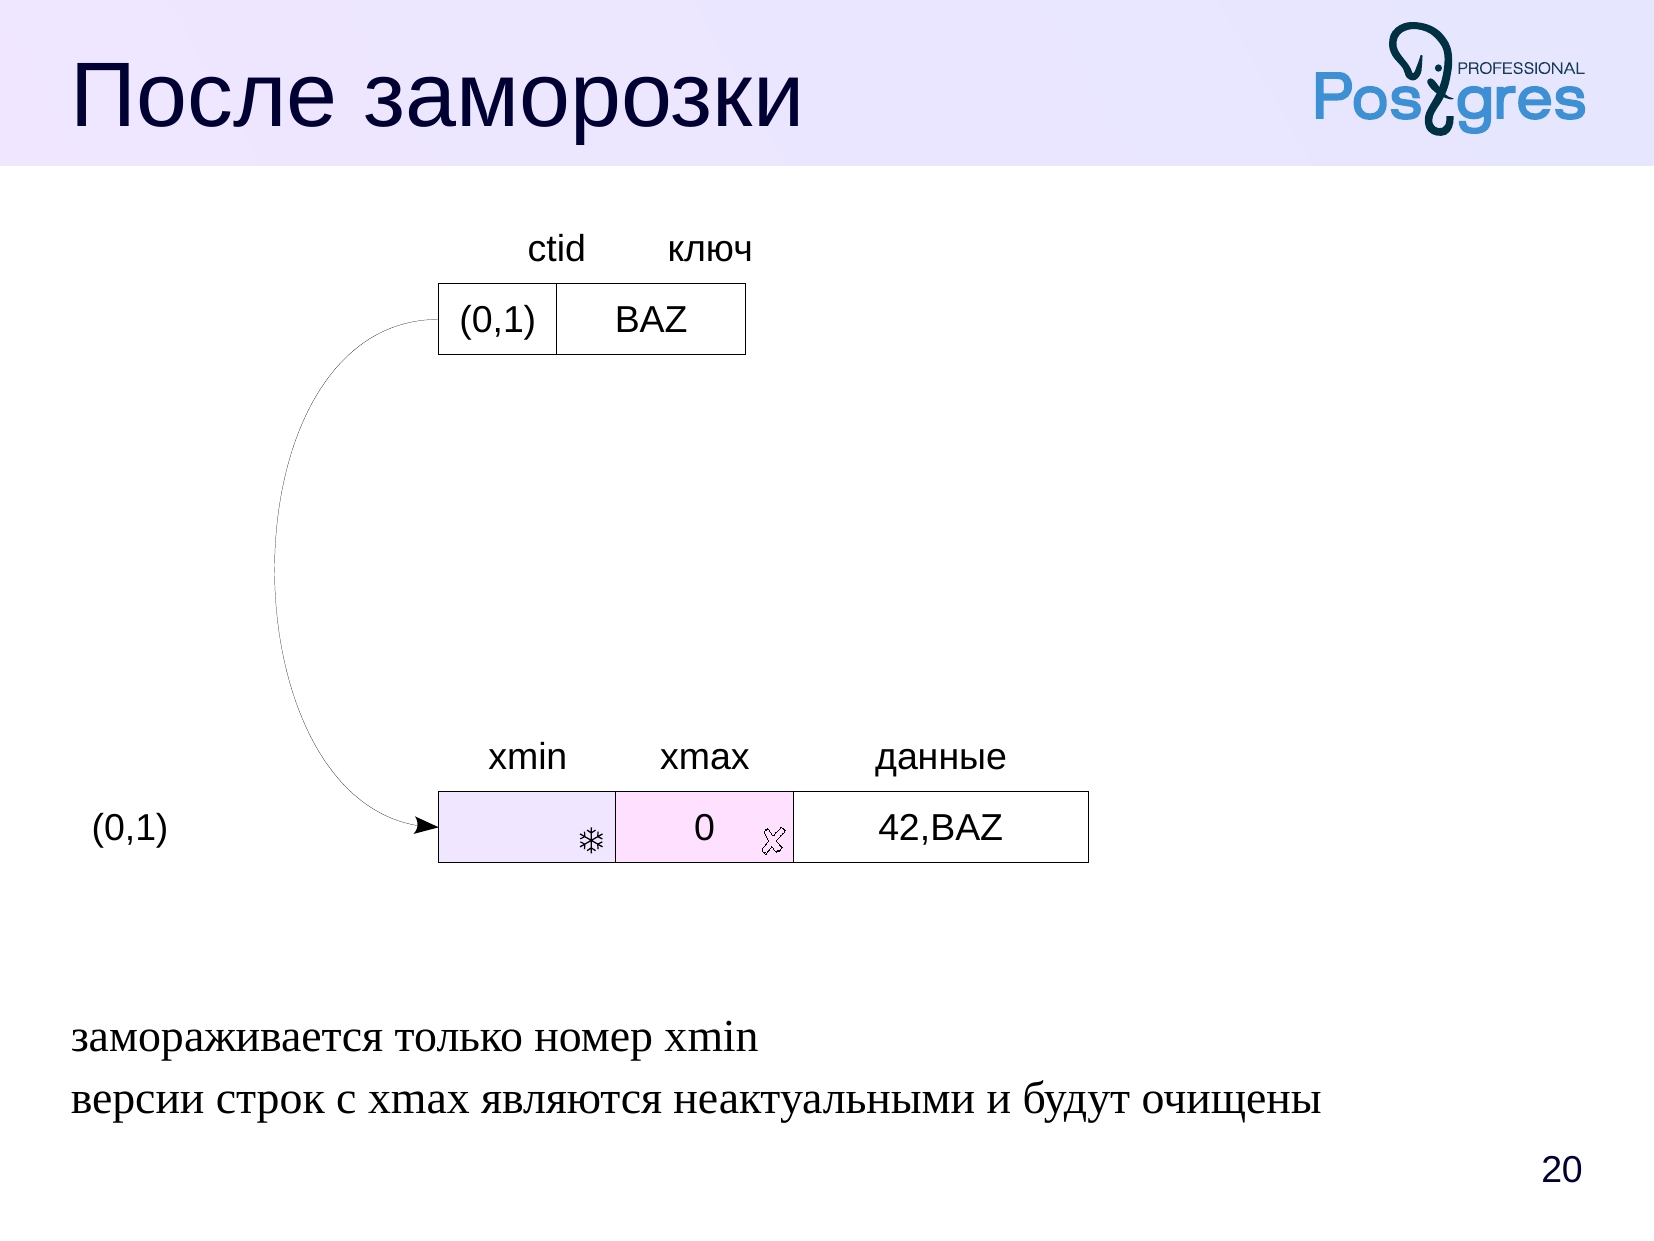

# После заморозки
ctid
ключ
замораживается только номер xmin
версии строк с xmax являются неактуальными и будут очищены
(0,1)
BAZ
xmin
xmax
данные
(0,1)
0
42,BAZ